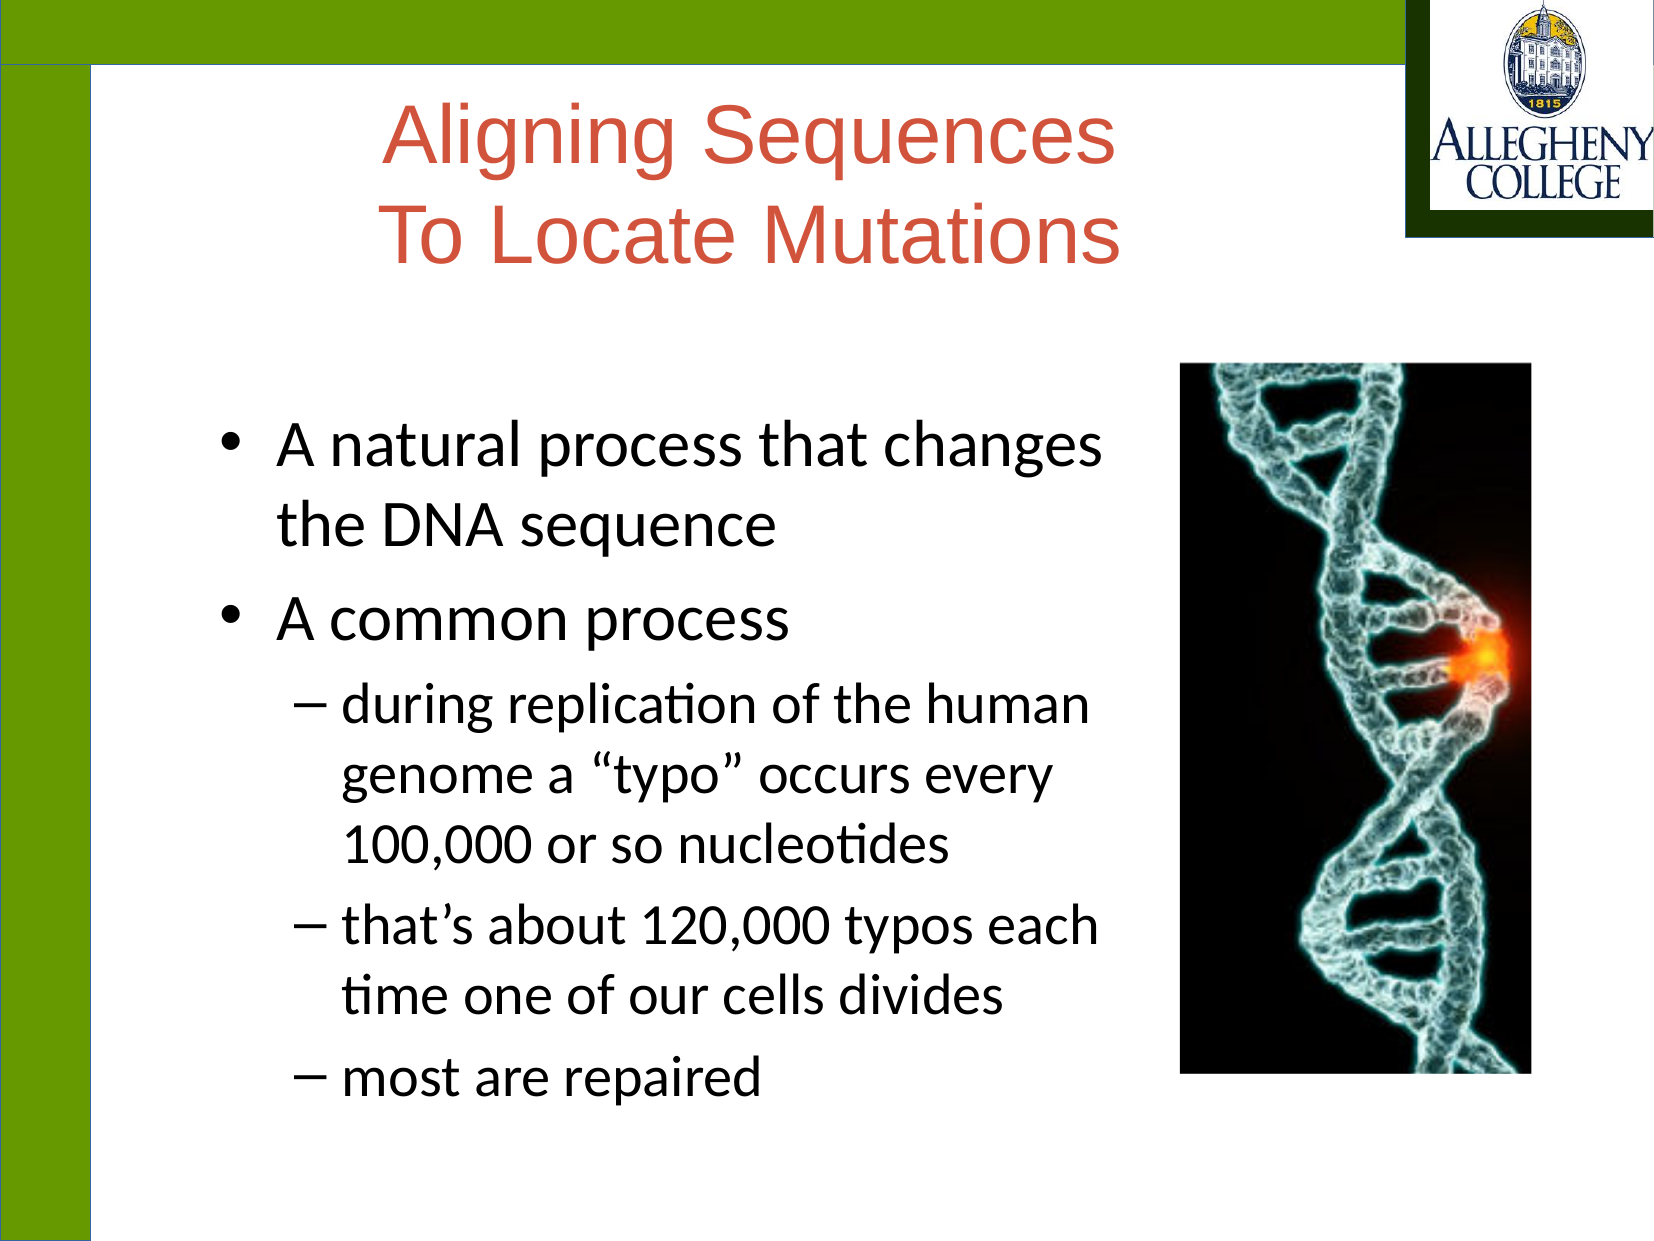

# What is Mutation?
Aligning Sequences
To Locate Mutations
A natural process that changes the DNA sequence
A common process
during replication of the human genome a “typo” occurs every 100,000 or so nucleotides
that’s about 120,000 typos each time one of our cells divides
most are repaired